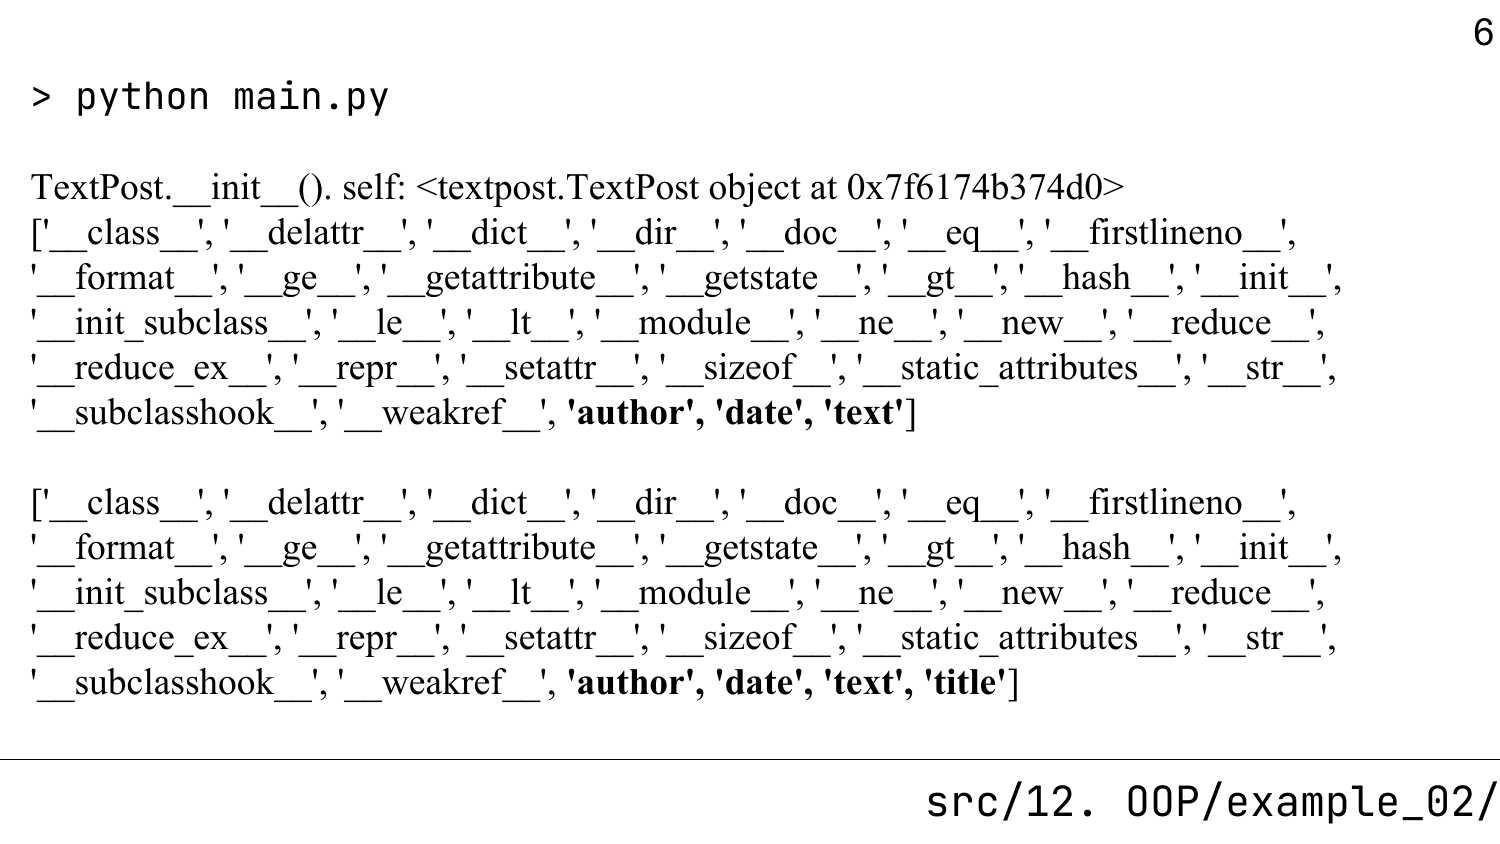

> python main.py
TextPost.__init__(). self: <textpost.TextPost object at 0x7f6174b374d0>
['__class__', '__delattr__', '__dict__', '__dir__', '__doc__', '__eq__', '__firstlineno__', '__format__', '__ge__', '__getattribute__', '__getstate__', '__gt__', '__hash__', '__init__', '__init_subclass__', '__le__', '__lt__', '__module__', '__ne__', '__new__', '__reduce__', '__reduce_ex__', '__repr__', '__setattr__', '__sizeof__', '__static_attributes__', '__str__', '__subclasshook__', '__weakref__', 'author', 'date', 'text']
['__class__', '__delattr__', '__dict__', '__dir__', '__doc__', '__eq__', '__firstlineno__', '__format__', '__ge__', '__getattribute__', '__getstate__', '__gt__', '__hash__', '__init__', '__init_subclass__', '__le__', '__lt__', '__module__', '__ne__', '__new__', '__reduce__', '__reduce_ex__', '__repr__', '__setattr__', '__sizeof__', '__static_attributes__', '__str__', '__subclasshook__', '__weakref__', 'author', 'date', 'text', 'title']
# src/12. OOP/example_02/